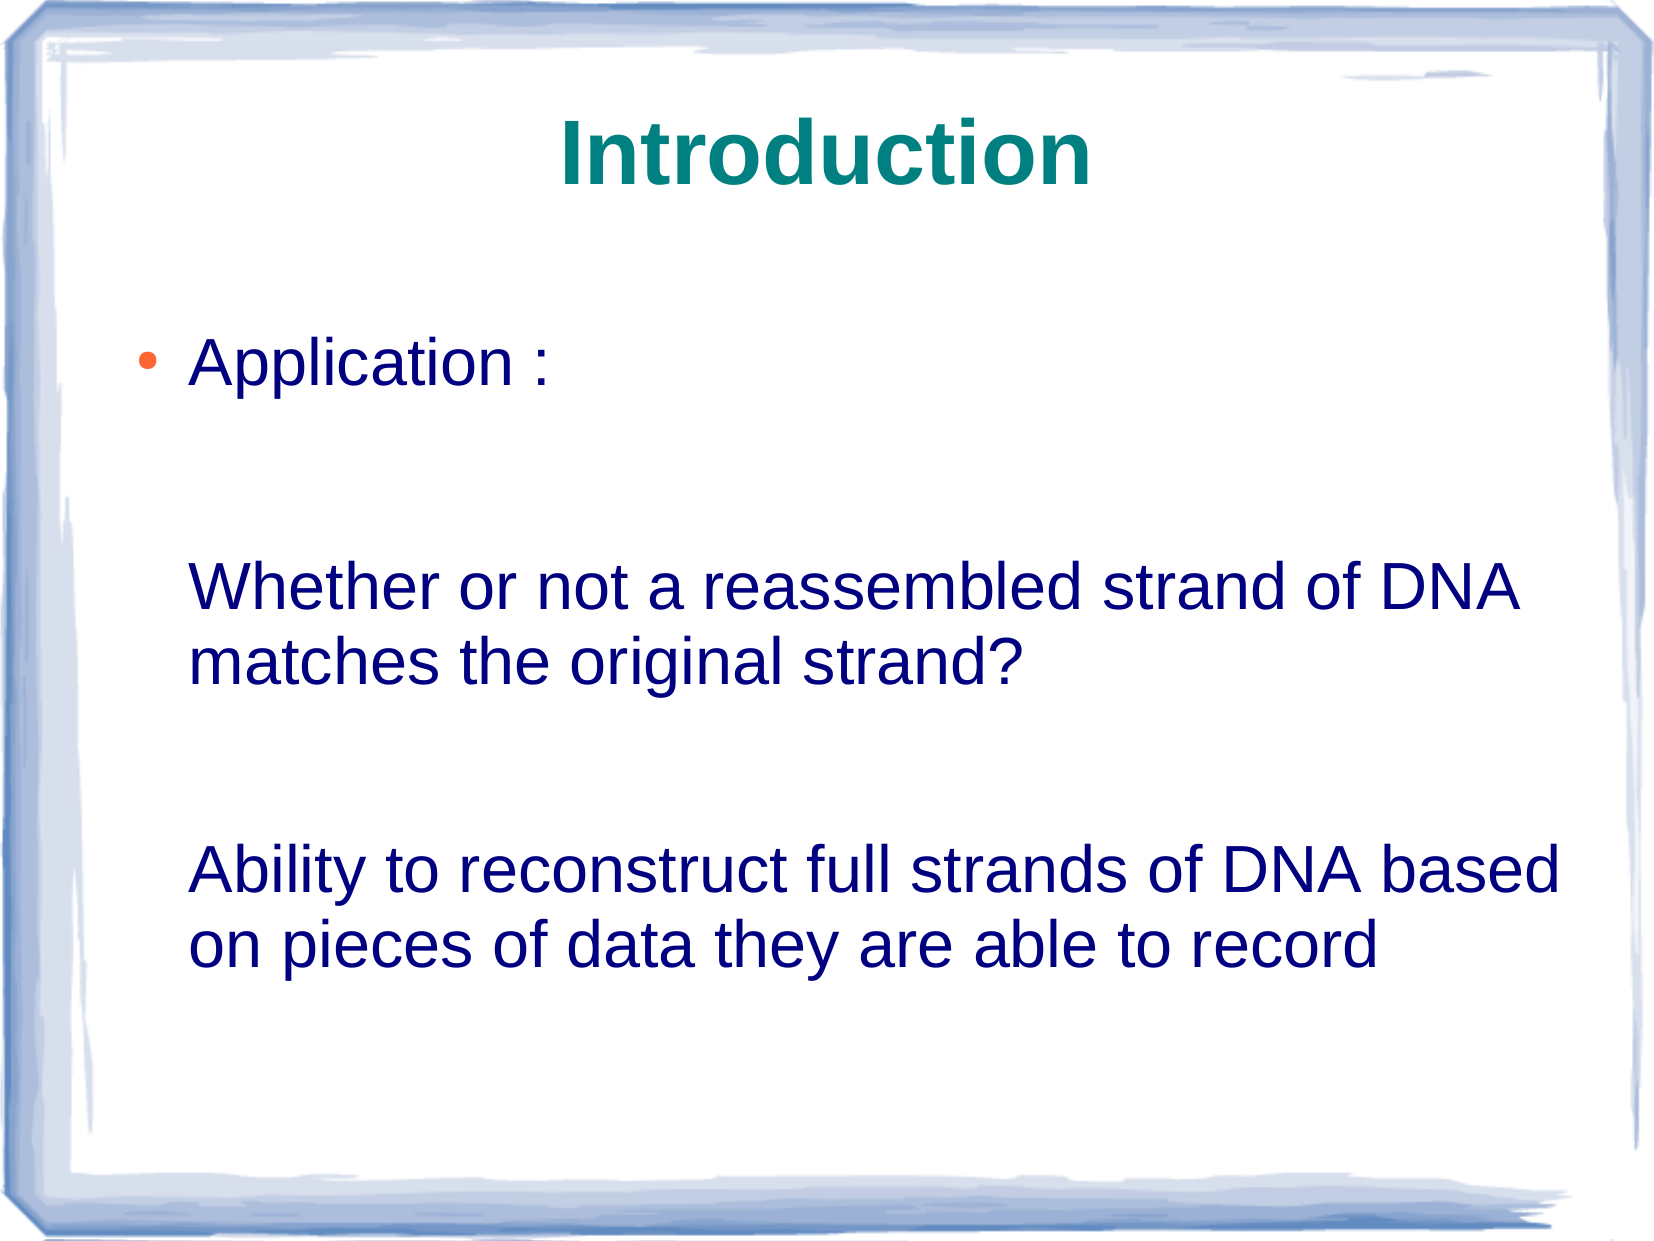

# Introduction
Application :
Whether or not a reassembled strand of DNA matches the original strand?
Ability to reconstruct full strands of DNA based on pieces of data they are able to record